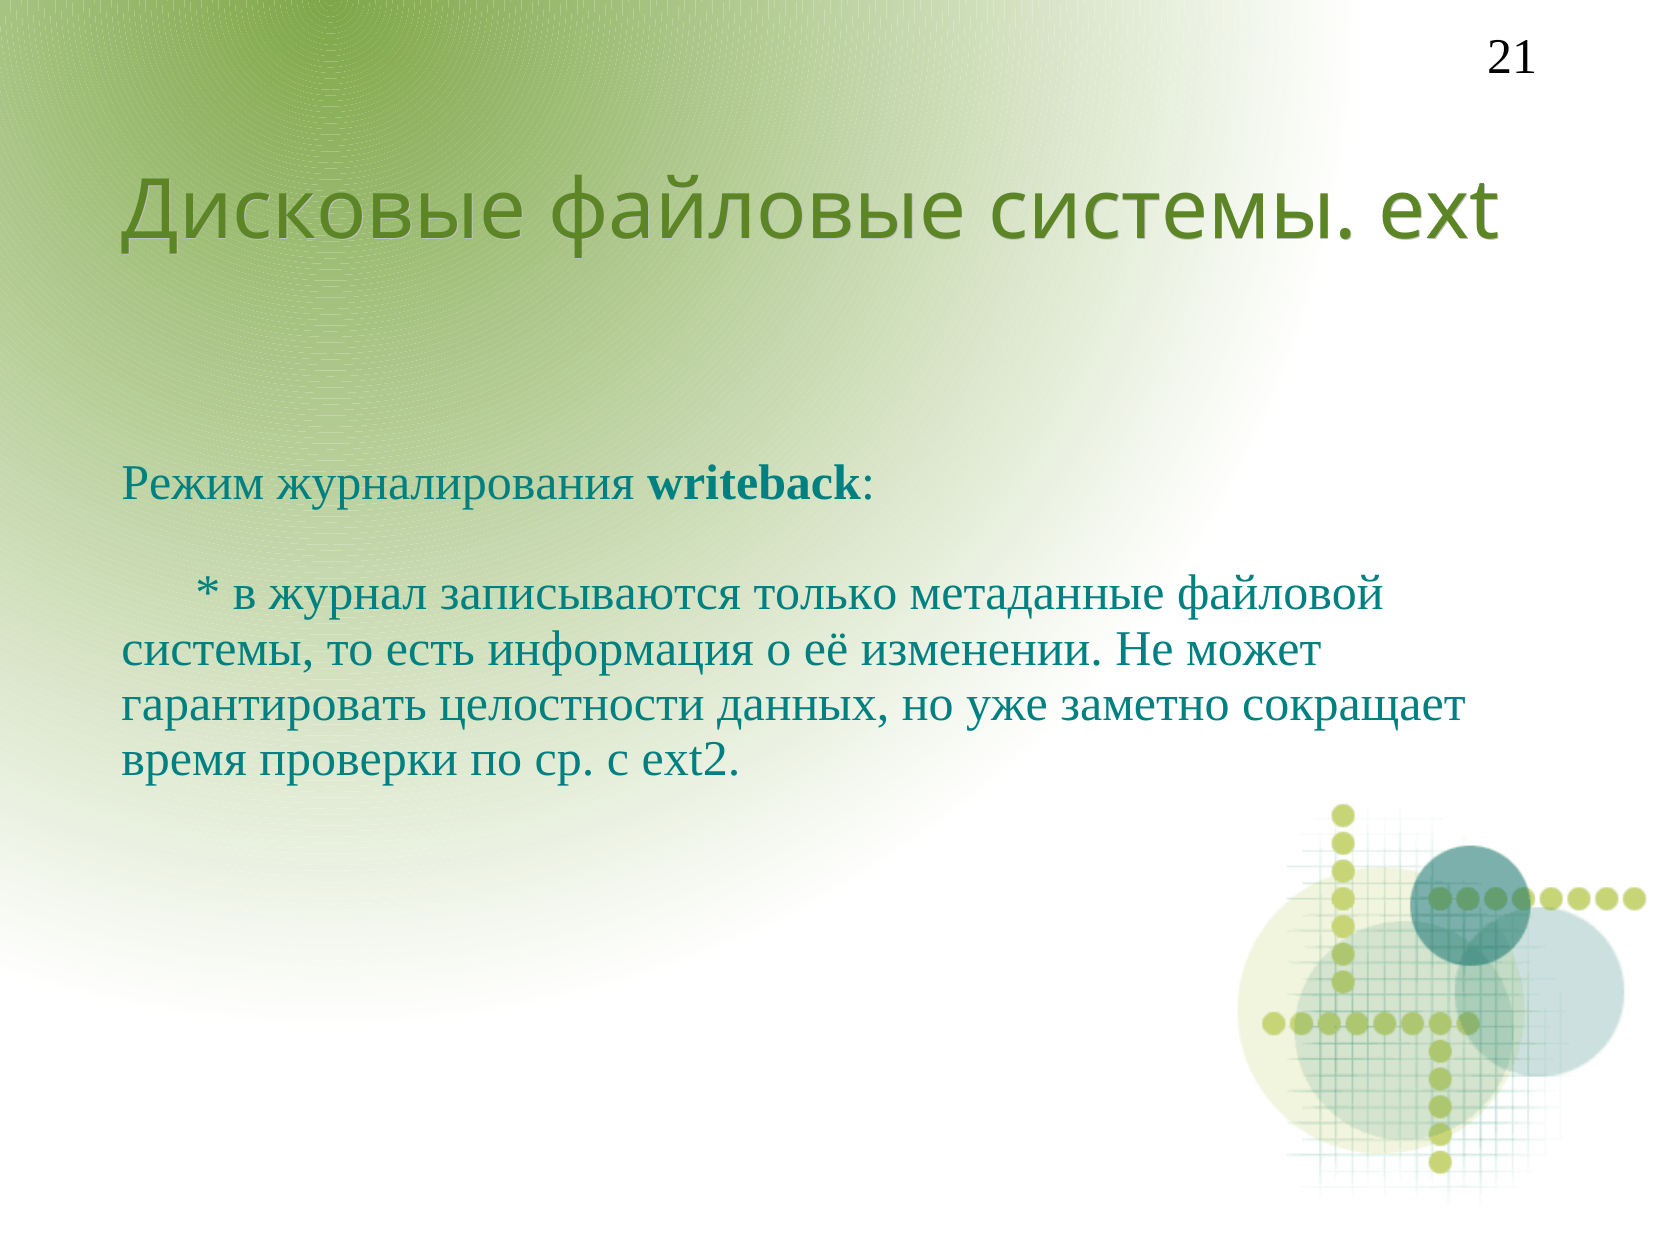

Дисковые файловые системы. ext
# Режим журналирования writeback:
	* в журнал записываются только метаданные файловой системы, то есть информация о её изменении. Не может гарантировать целостности данных, но уже заметно сокращает время проверки по ср. с ext2.